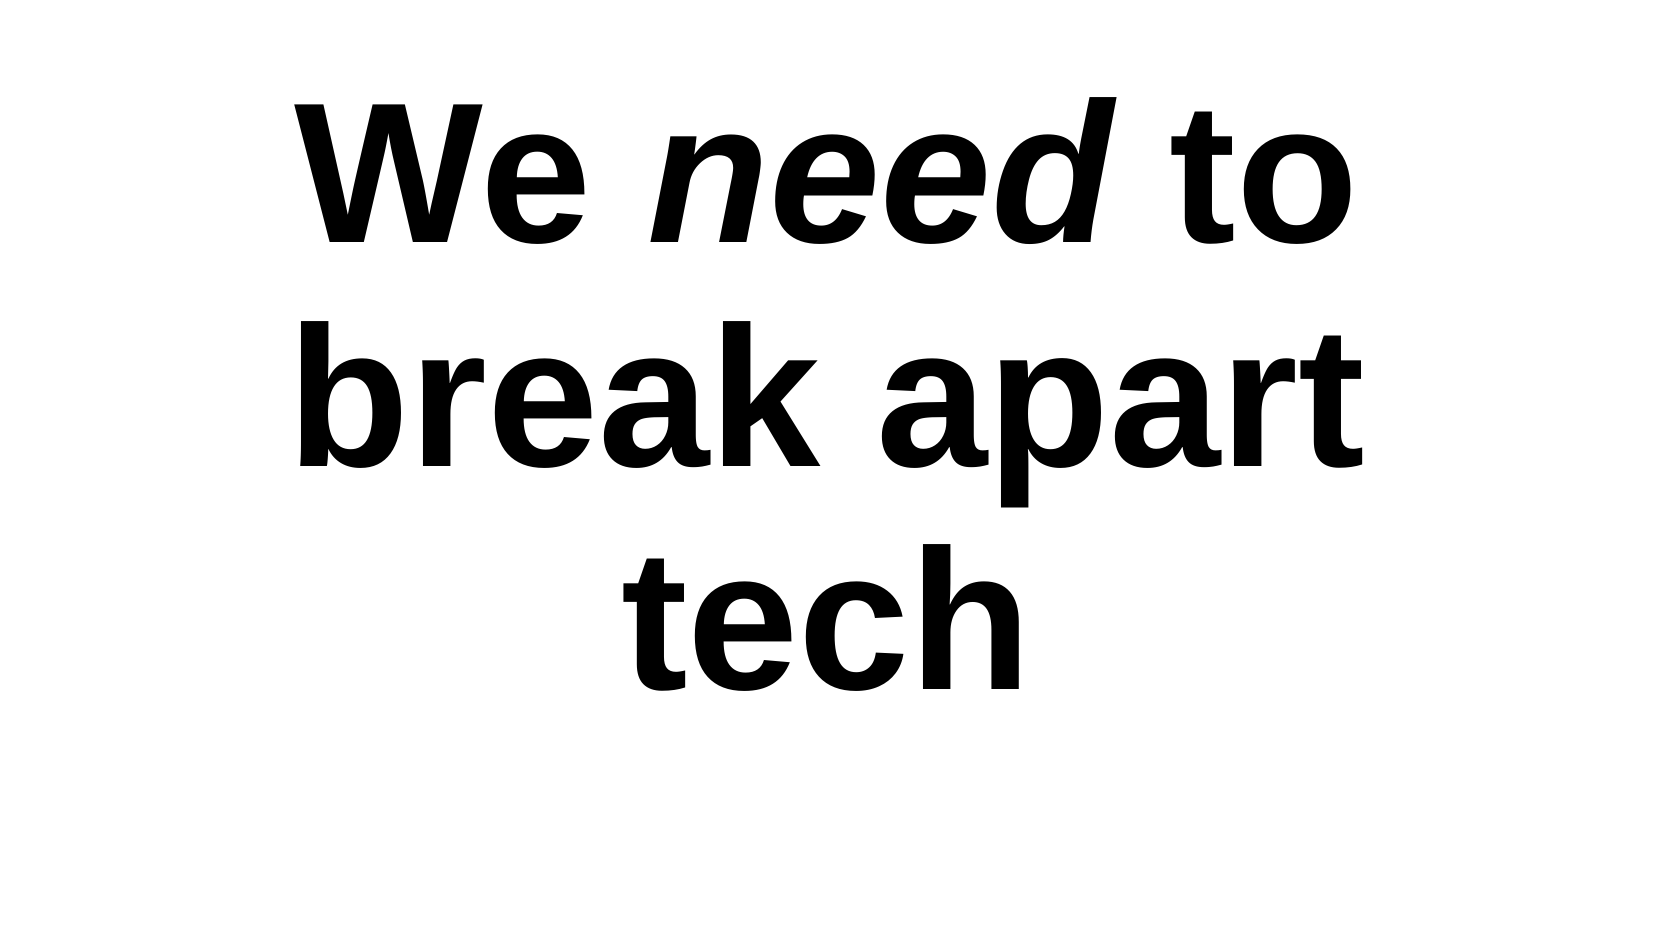

# We need to
break apart tech